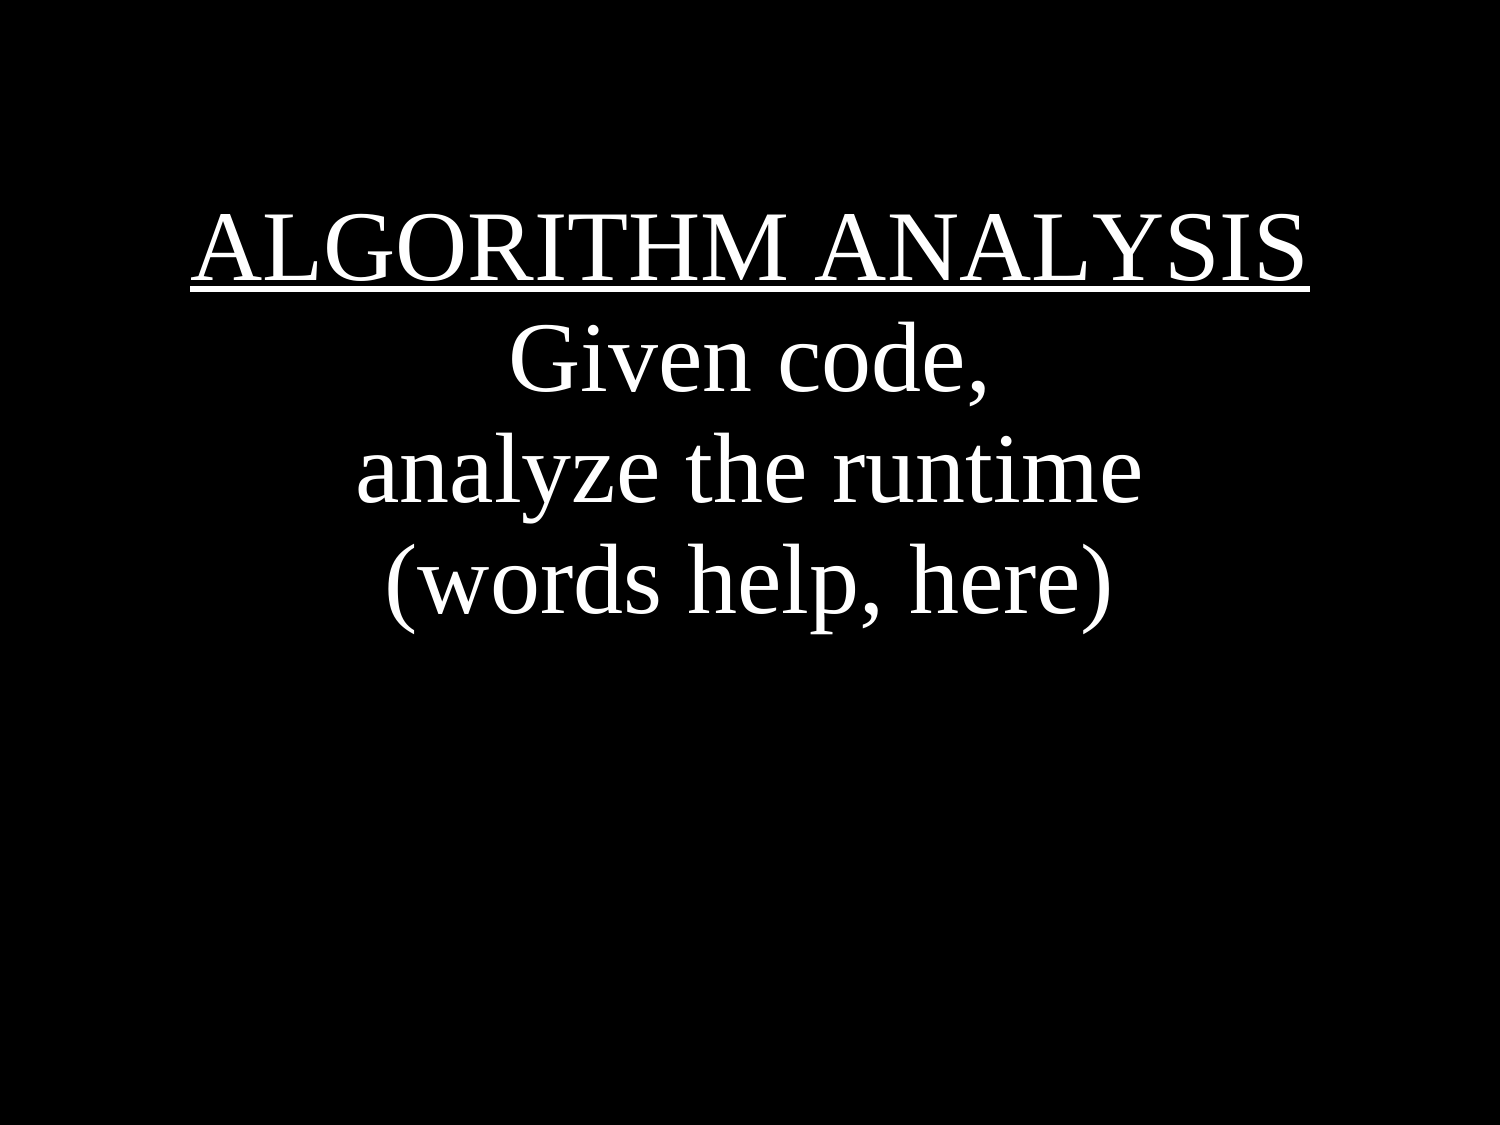

# ALGORITHM ANALYSIS Given code, analyze the runtime (words help, here)